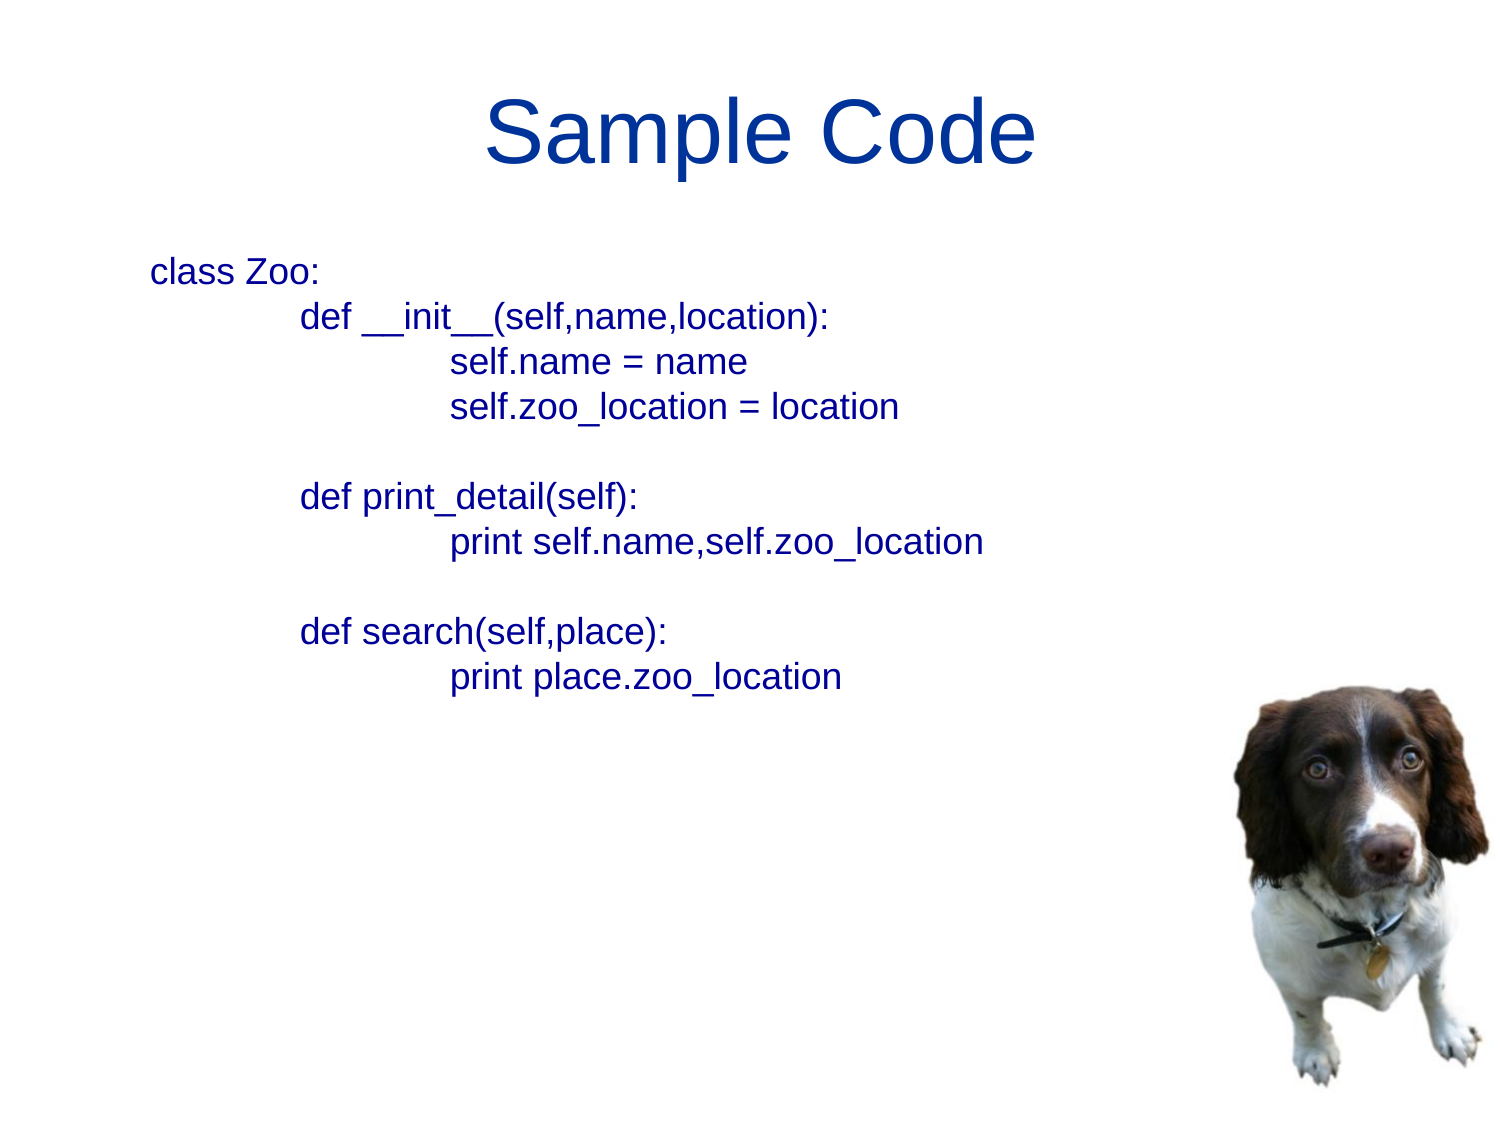

# Sample Code
class Zoo:
	def __init__(self,name,location):
		self.name = name
		self.zoo_location = location
	def print_detail(self):
		print self.name,self.zoo_location
	def search(self,place):
		print place.zoo_location